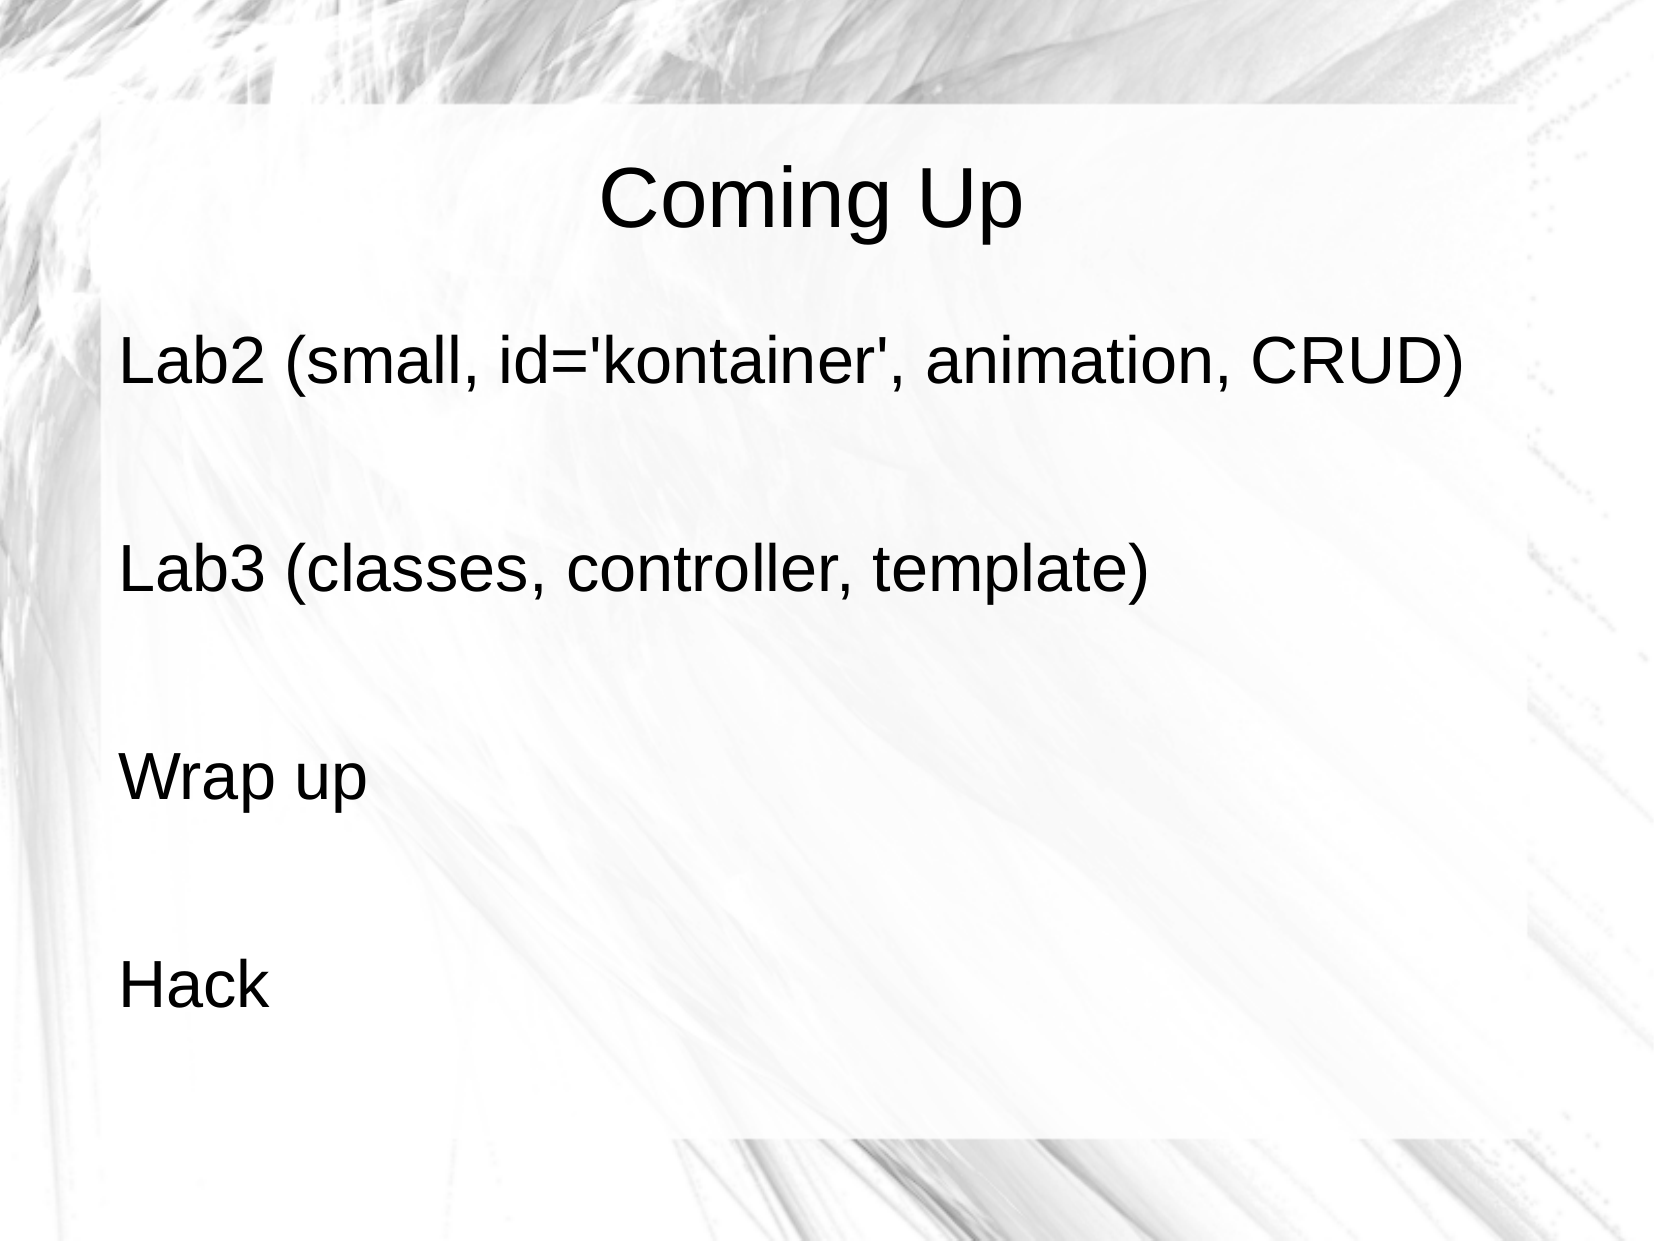

# Coming Up
Lab2 (small, id='kontainer', animation, CRUD)
Lab3 (classes, controller, template)
Wrap up
Hack